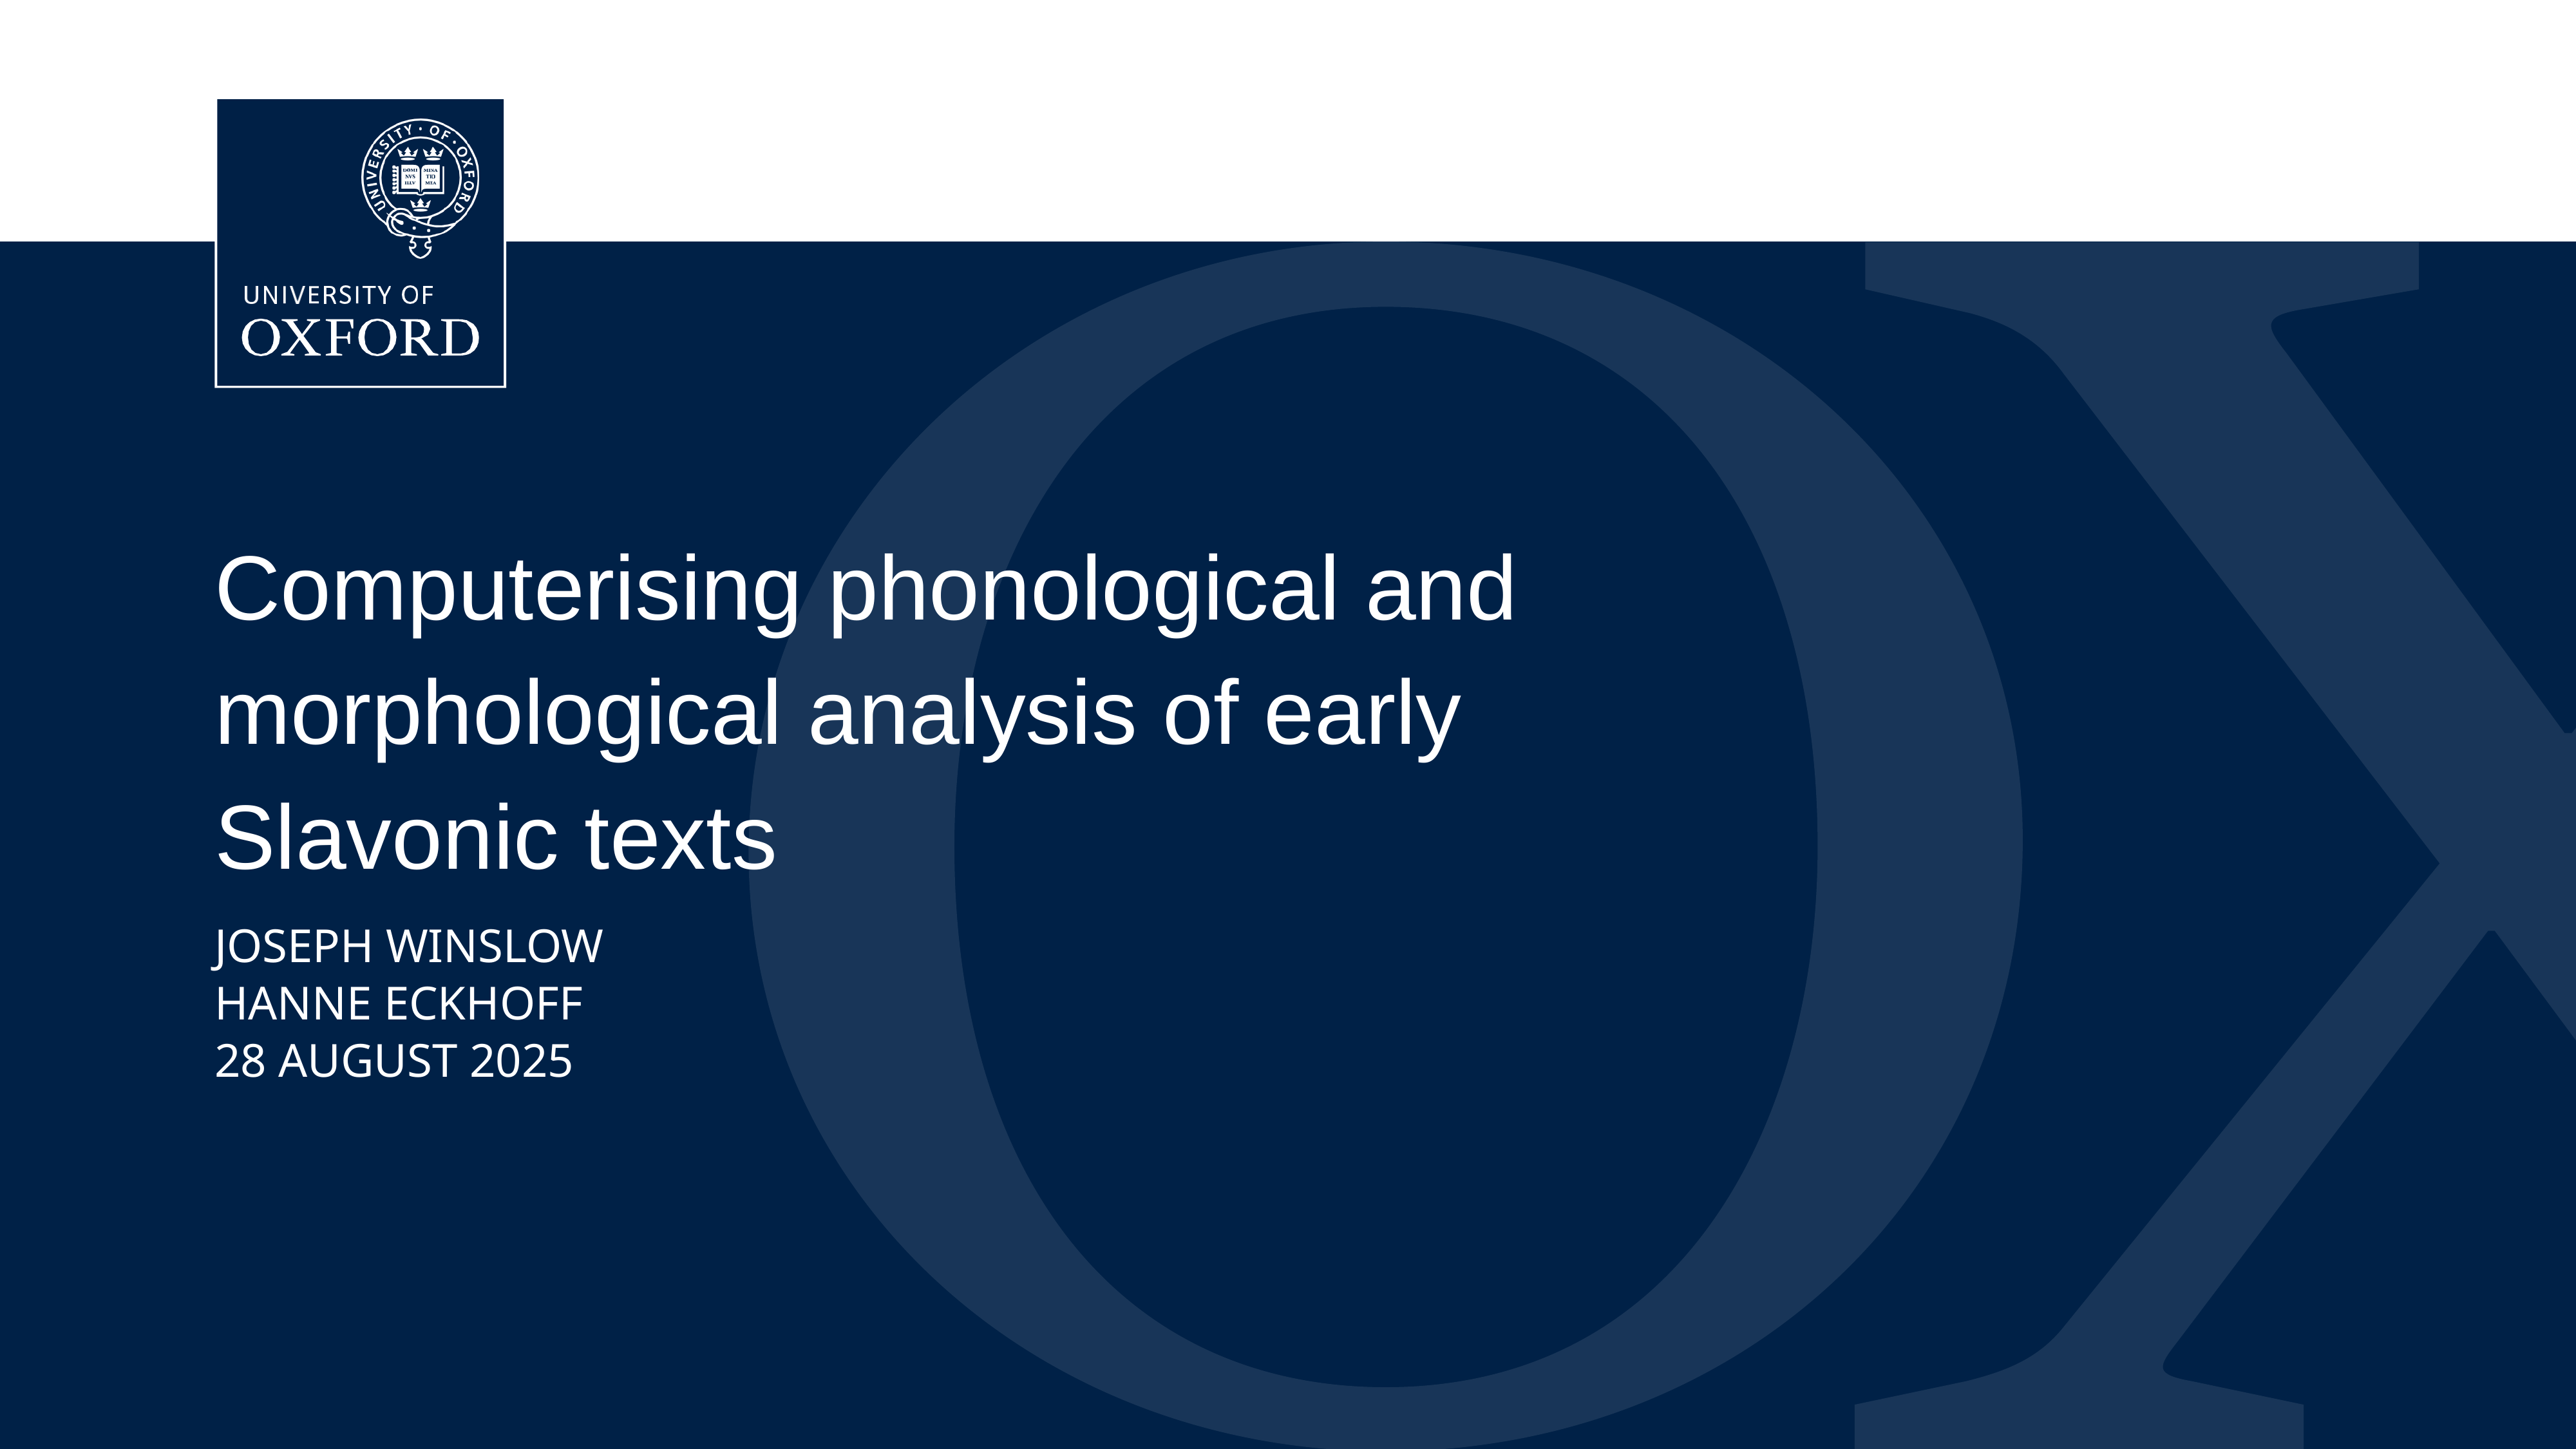

# Computerising phonological and morphological analysis of early Slavonic texts
JOSEPH WINSLOW
HANNE ECKHOFF
28 AUGUST 2025